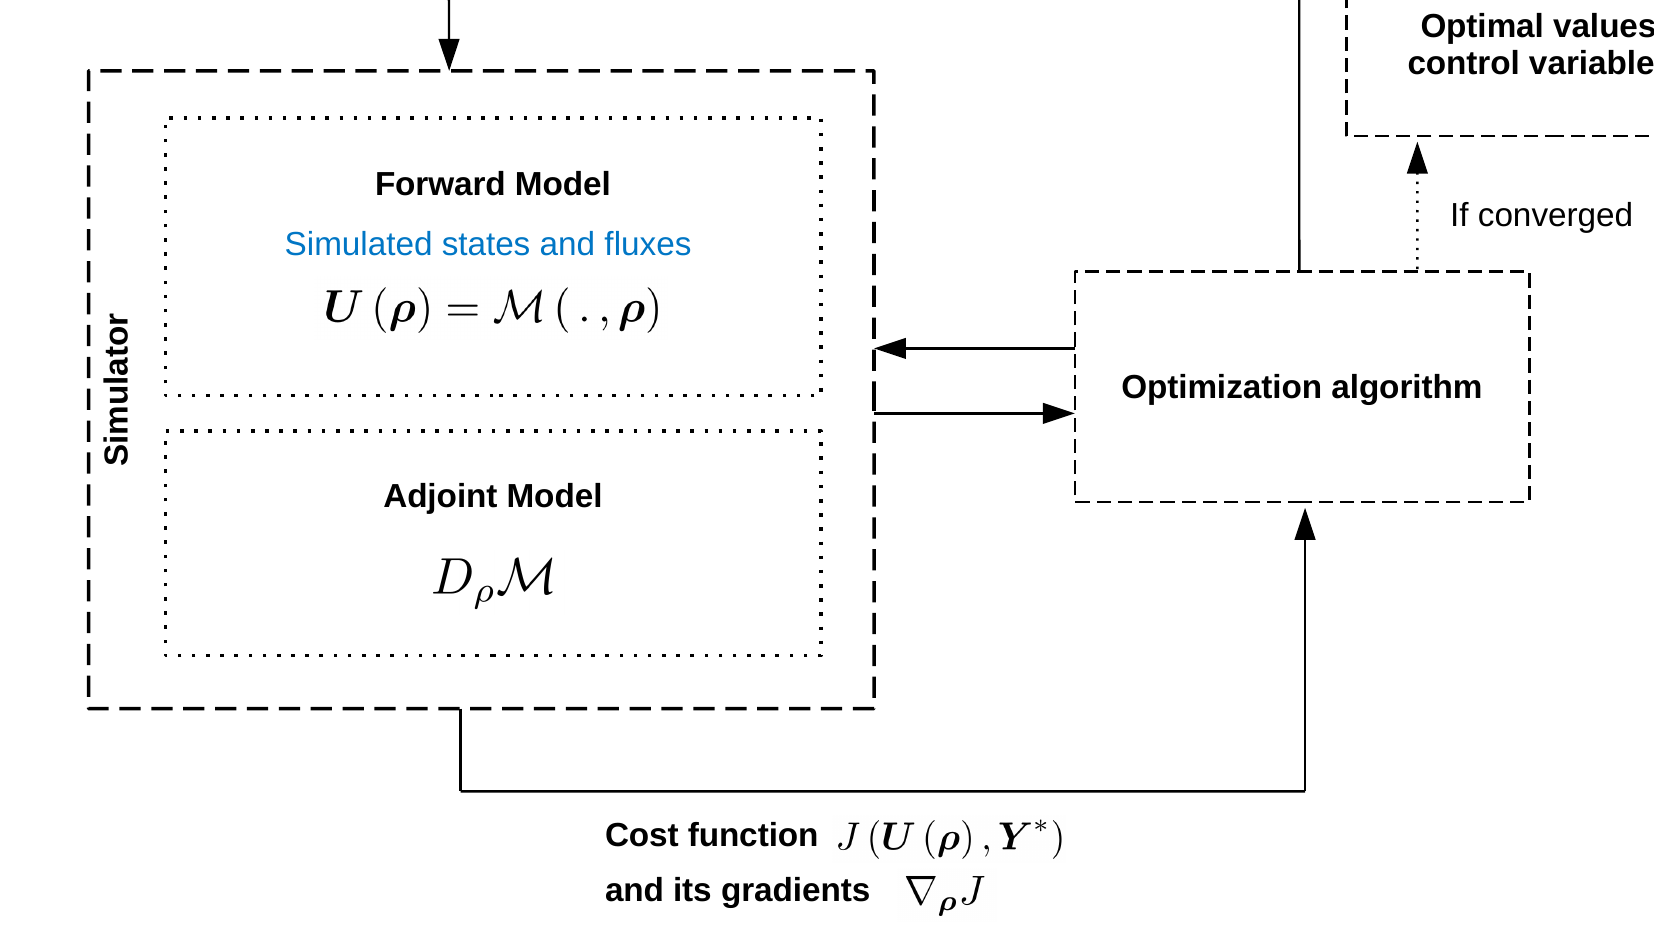

First guess
Control variables
Optimal values of control variables
Simulator
Forward Model
Simulated states and fluxes
If converged
Optimization algorithm
Adjoint Model
Cost function
and its gradients